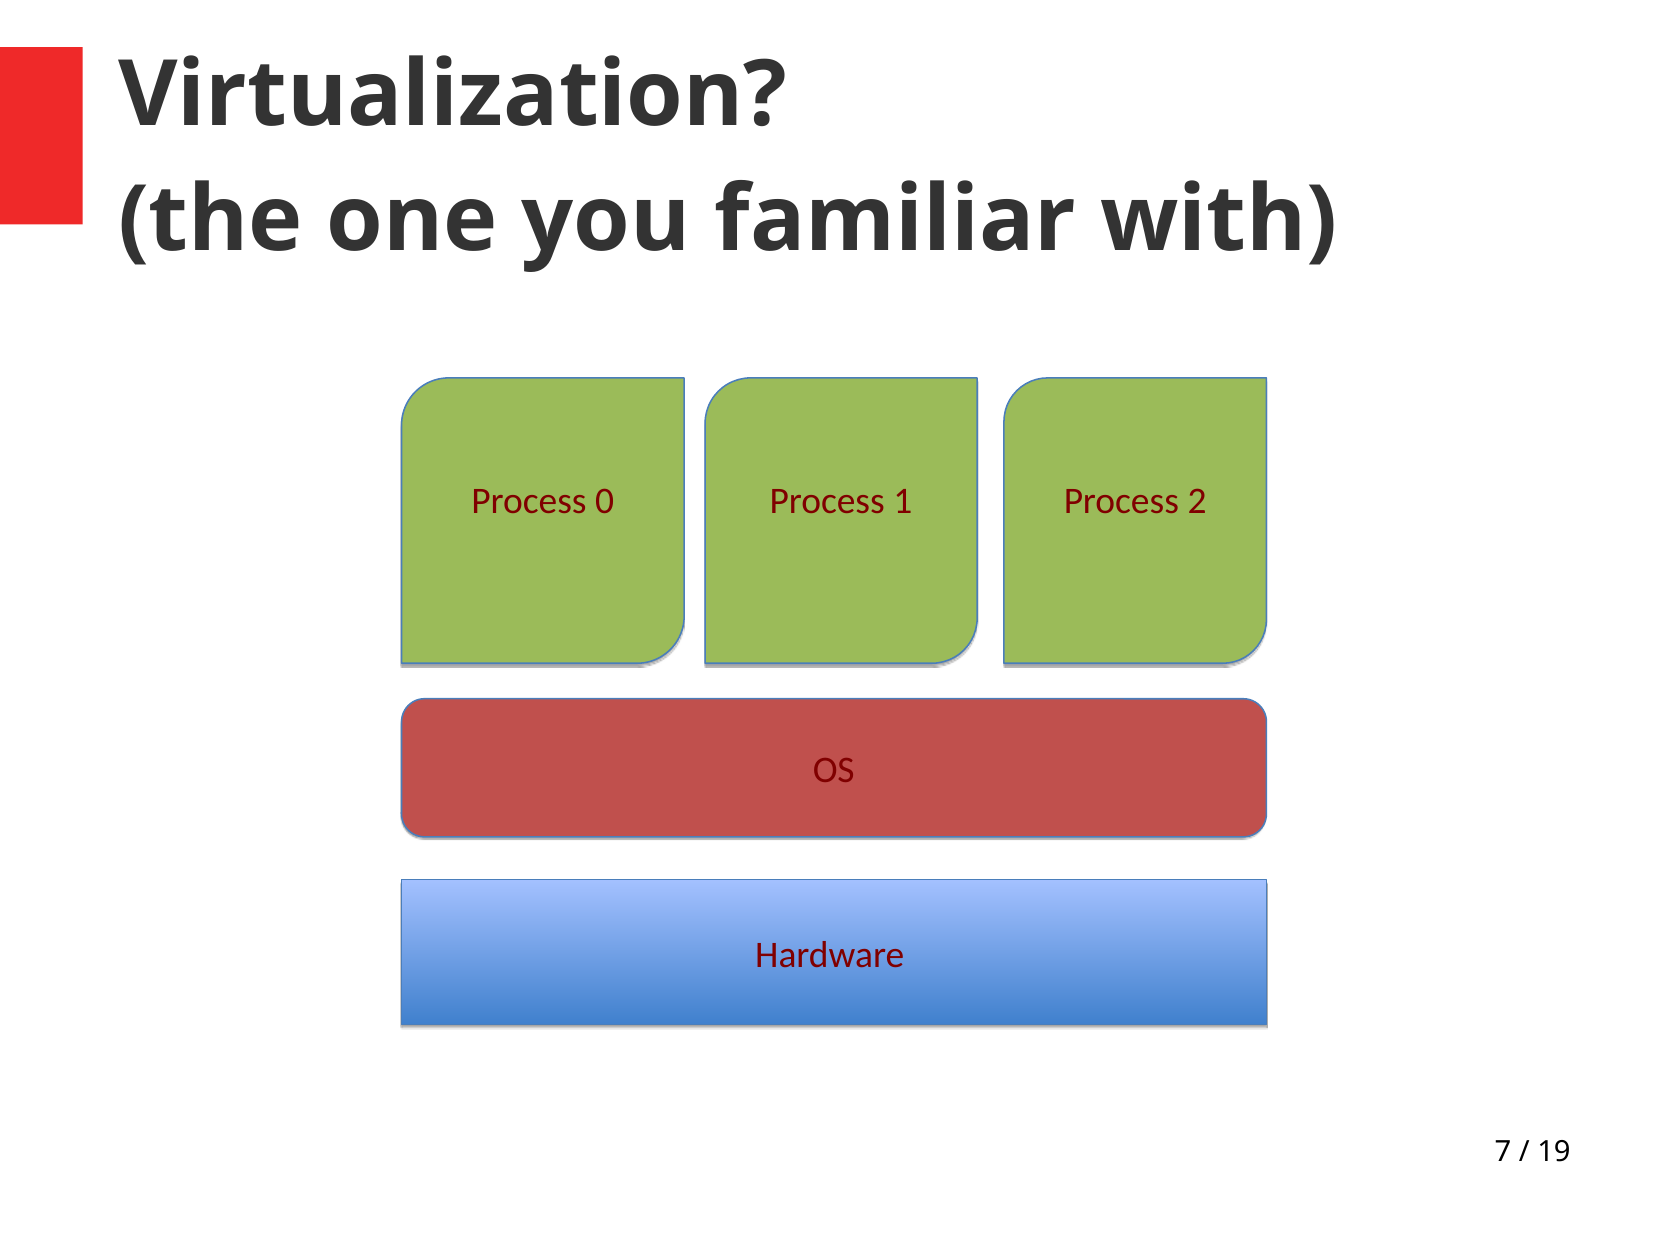

# Virtualization? (the one you familiar with)
Process 0
Process 1
Process 2
OS
Hardware
7